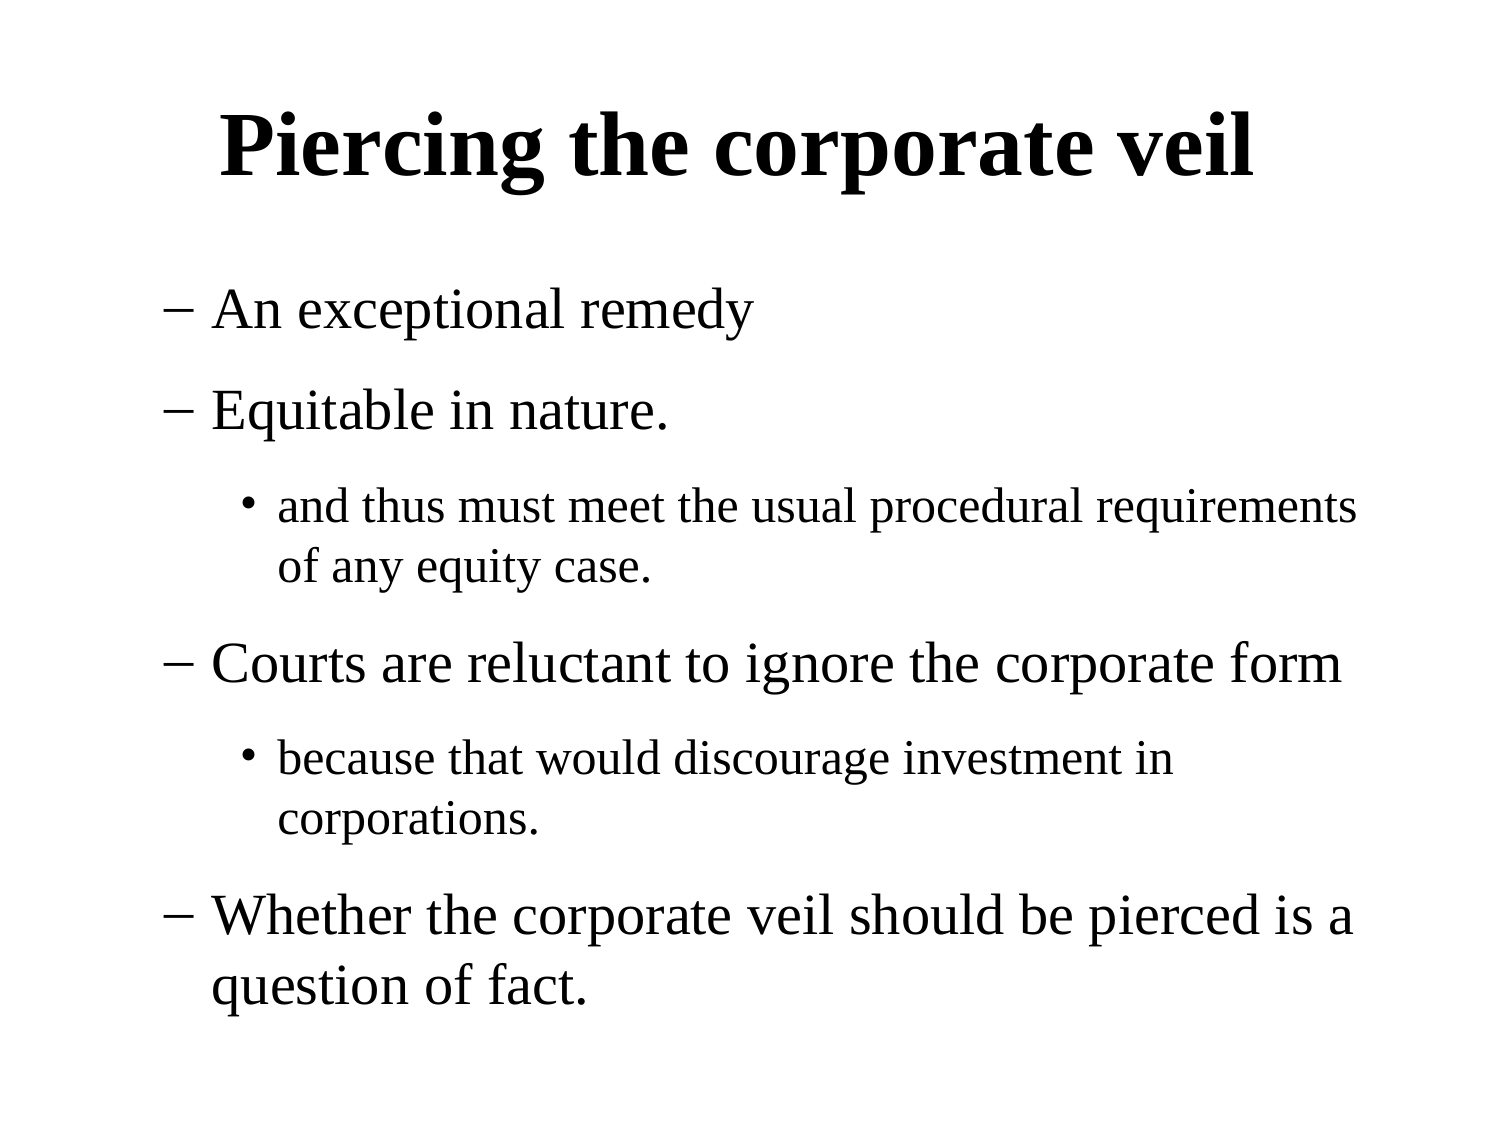

# Piercing the corporate veil
An exceptional remedy
Equitable in nature.
and thus must meet the usual procedural requirements of any equity case.
Courts are reluctant to ignore the corporate form
because that would discourage investment in corporations.
Whether the corporate veil should be pierced is a question of fact.